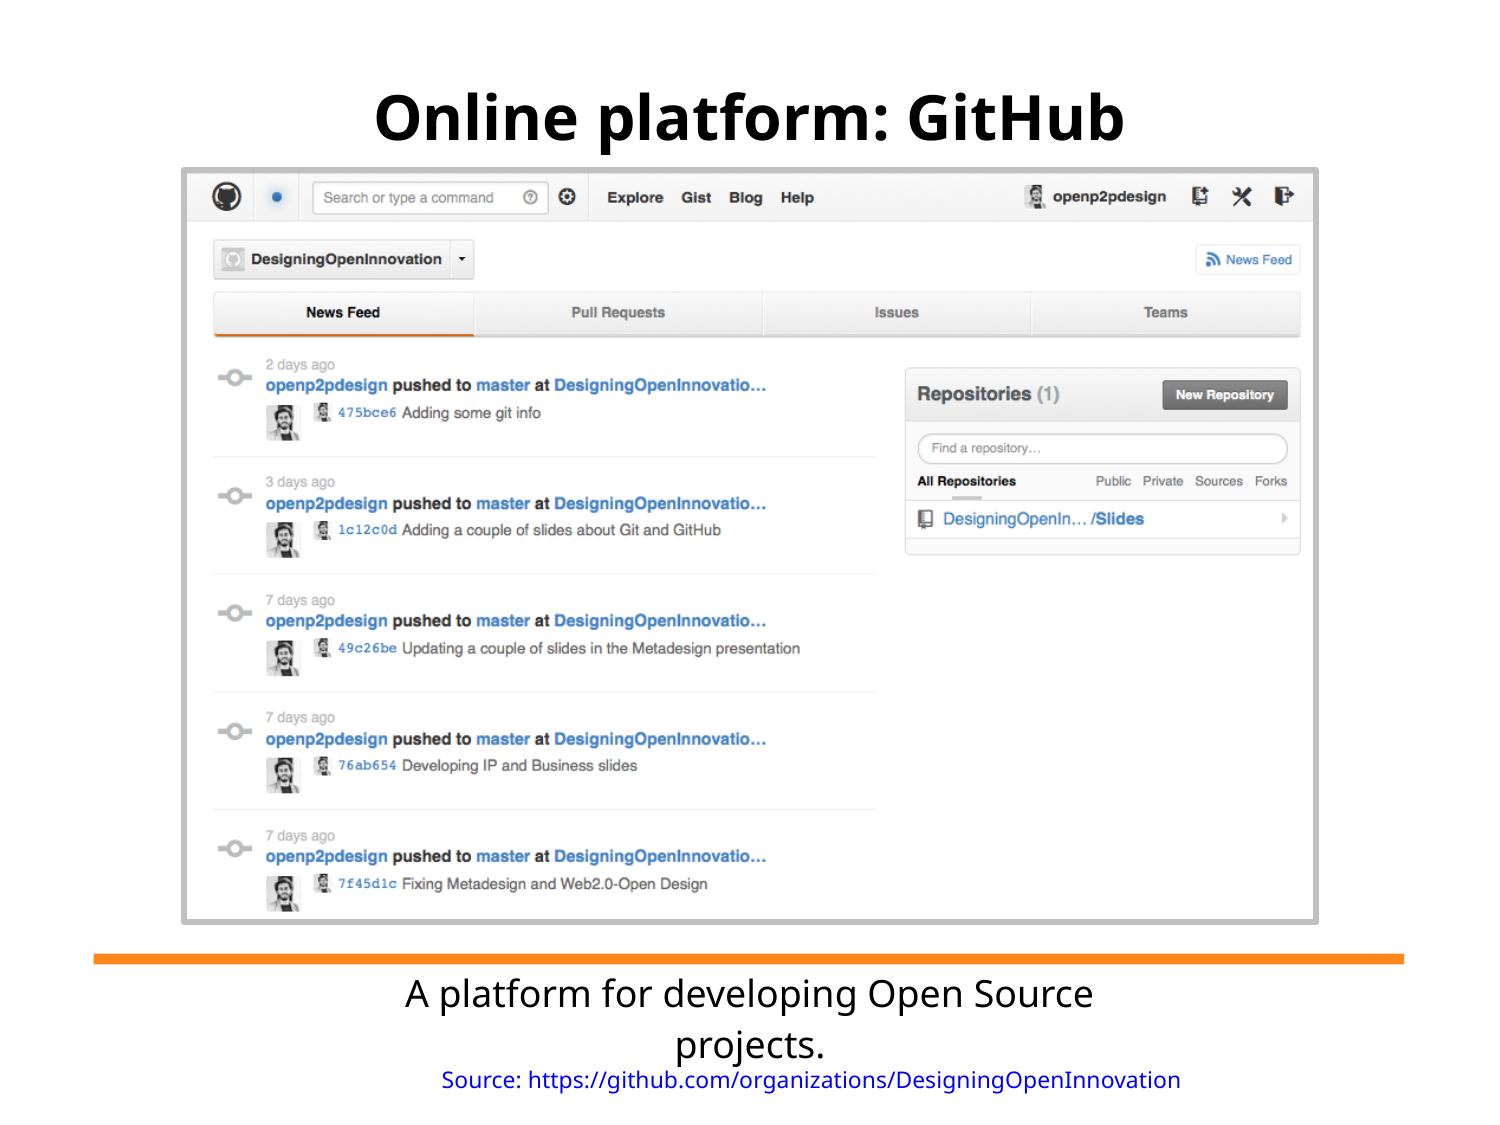

# Online platform: GitHub
A platform for developing Open Source projects.
Source: https://github.com/organizations/DesigningOpenInnovation